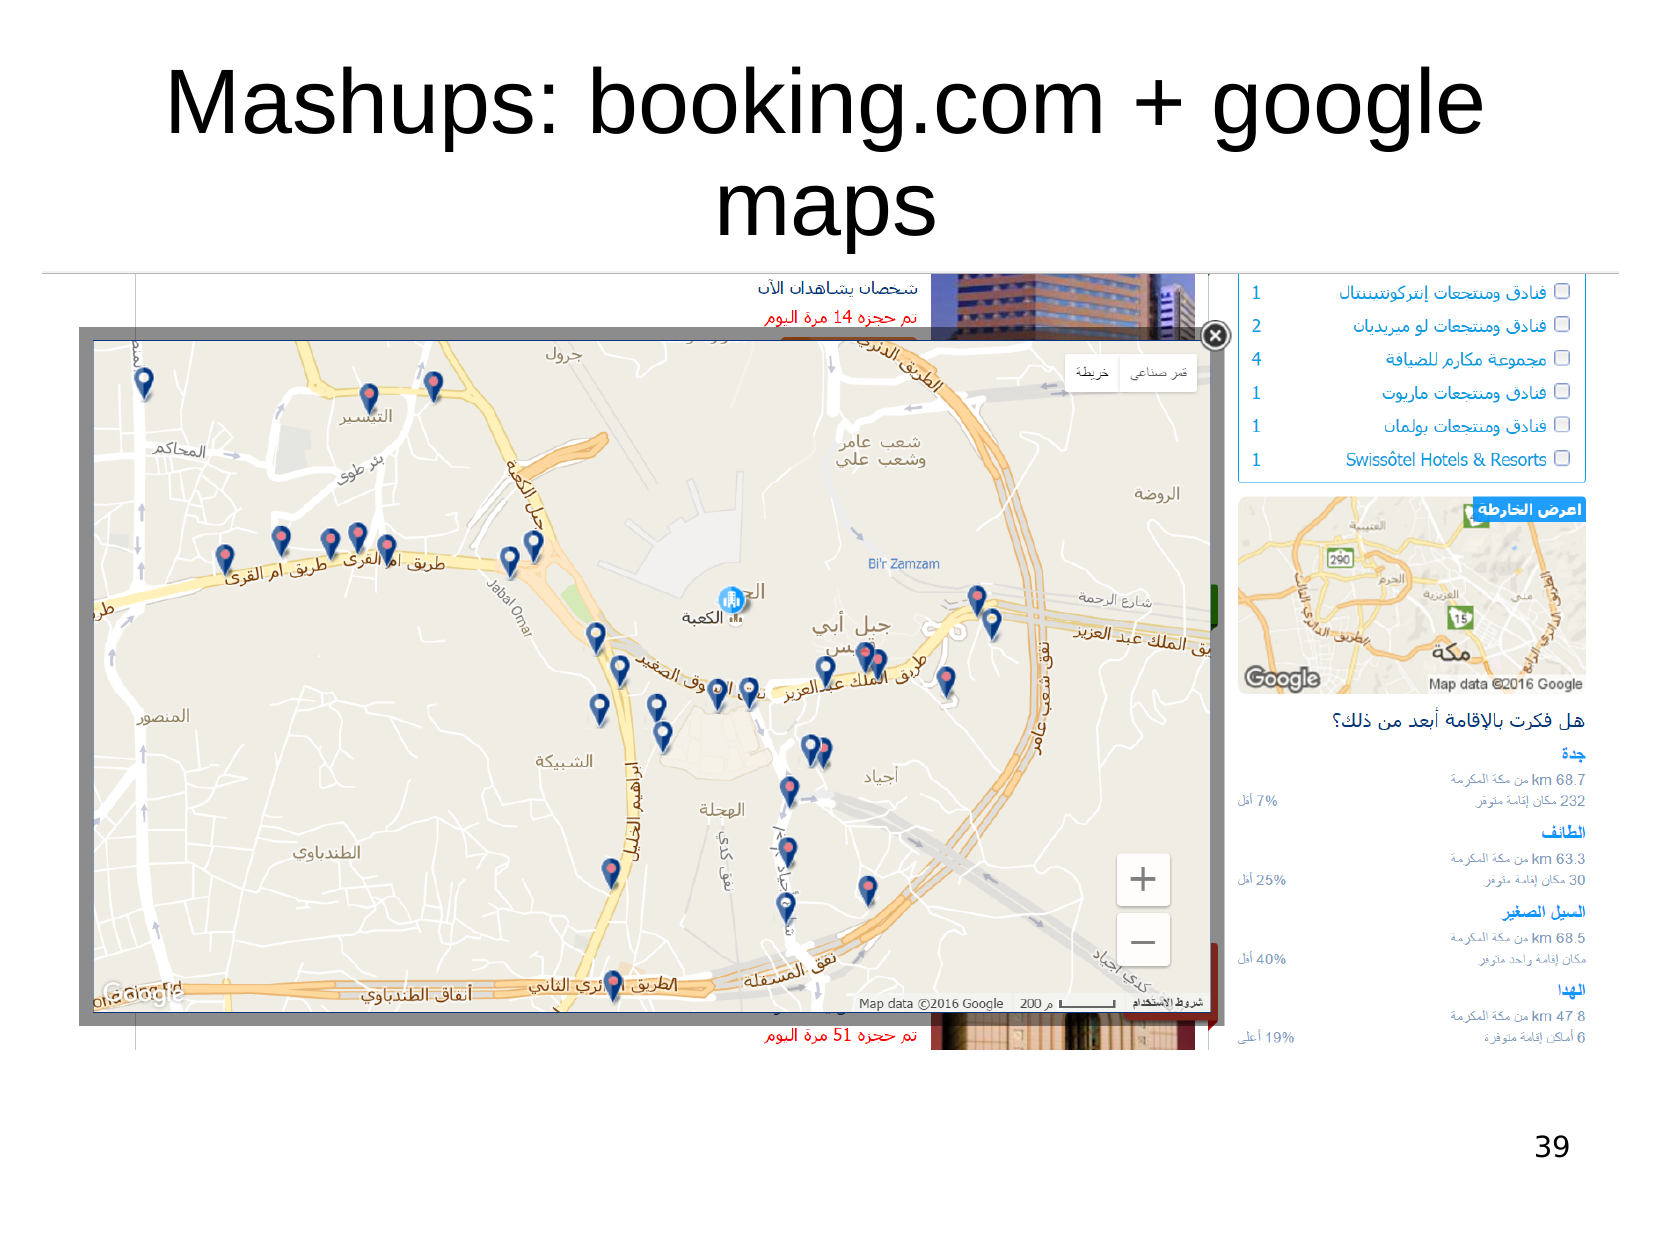

# Mashups: booking.com + google maps
39